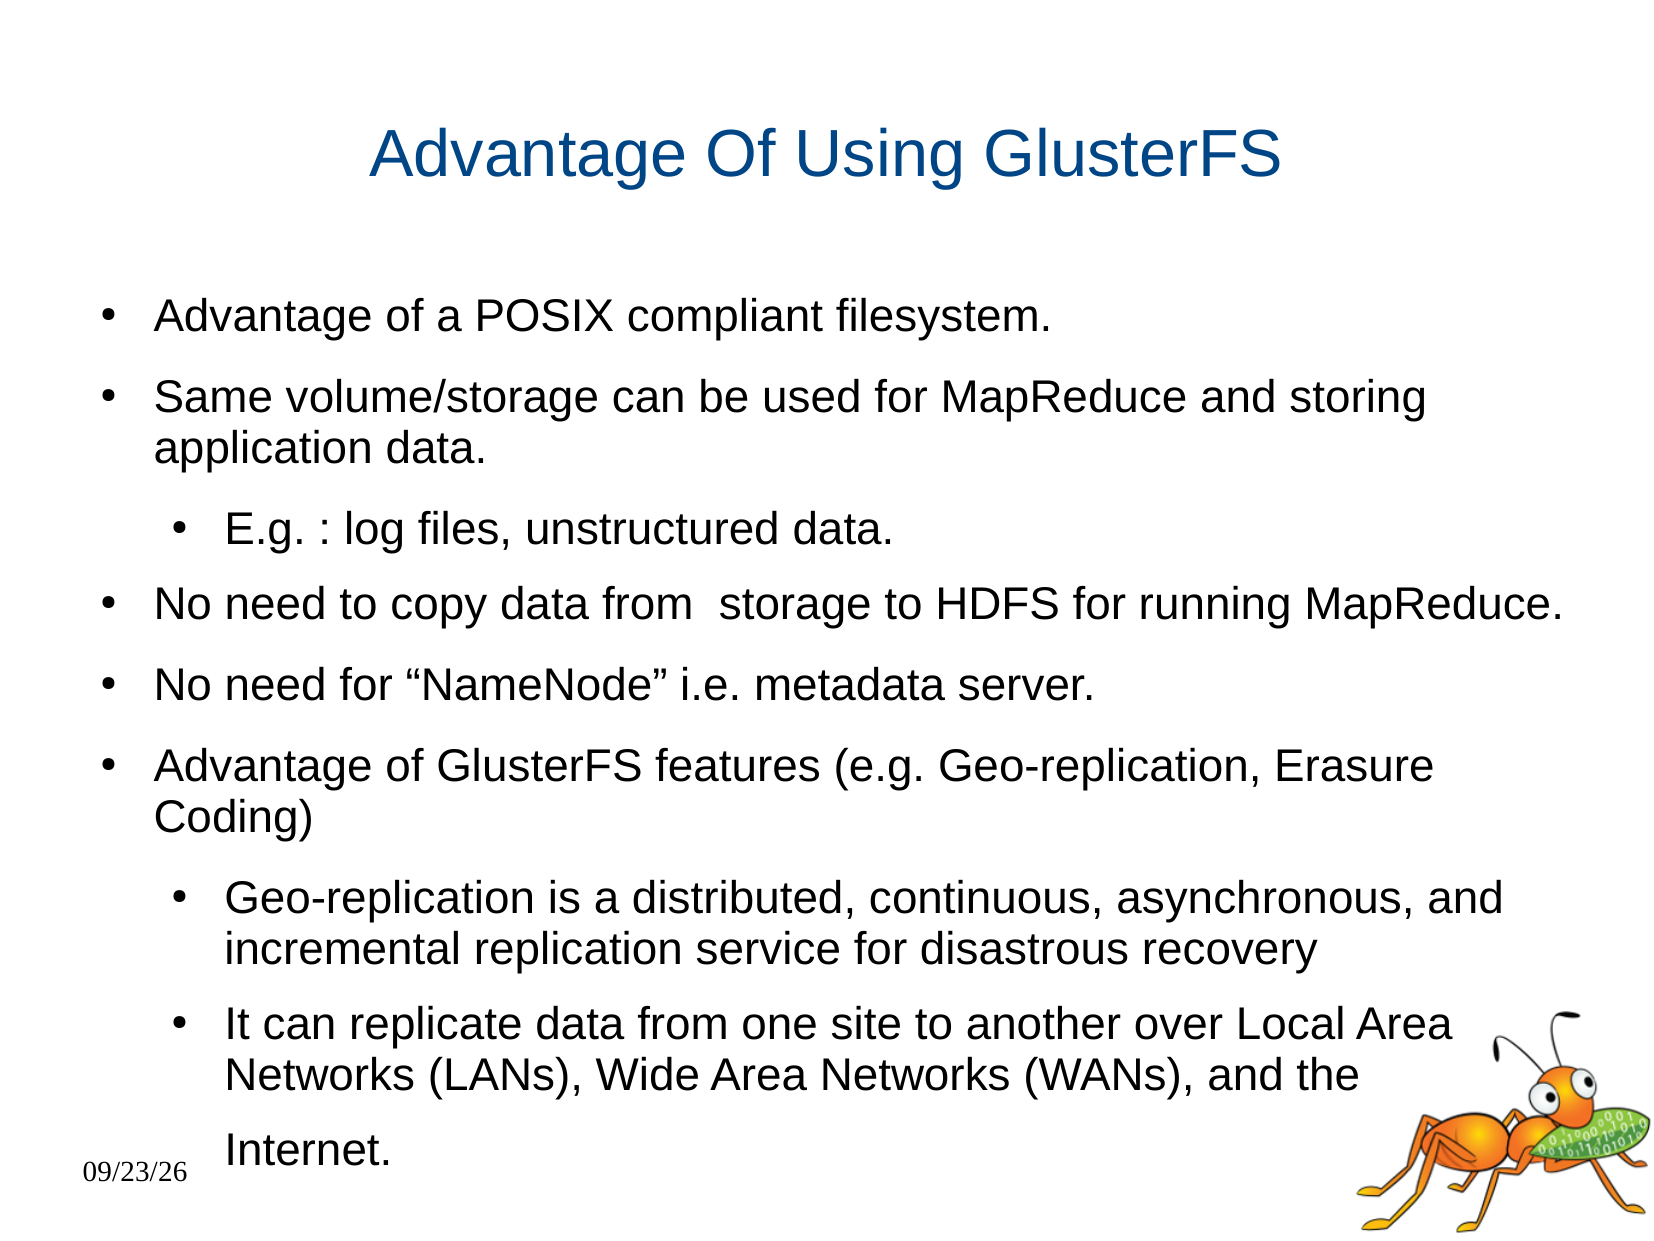

# Advantage Of Using GlusterFS
Advantage of a POSIX compliant filesystem.
Same volume/storage can be used for MapReduce and storing application data.
E.g. : log files, unstructured data.
No need to copy data from storage to HDFS for running MapReduce.
No need for “NameNode” i.e. metadata server.
Advantage of GlusterFS features (e.g. Geo-replication, Erasure Coding)
Geo-replication is a distributed, continuous, asynchronous, and incremental replication service for disastrous recovery
It can replicate data from one site to another over Local Area Networks (LANs), Wide Area Networks (WANs), and the
Internet.